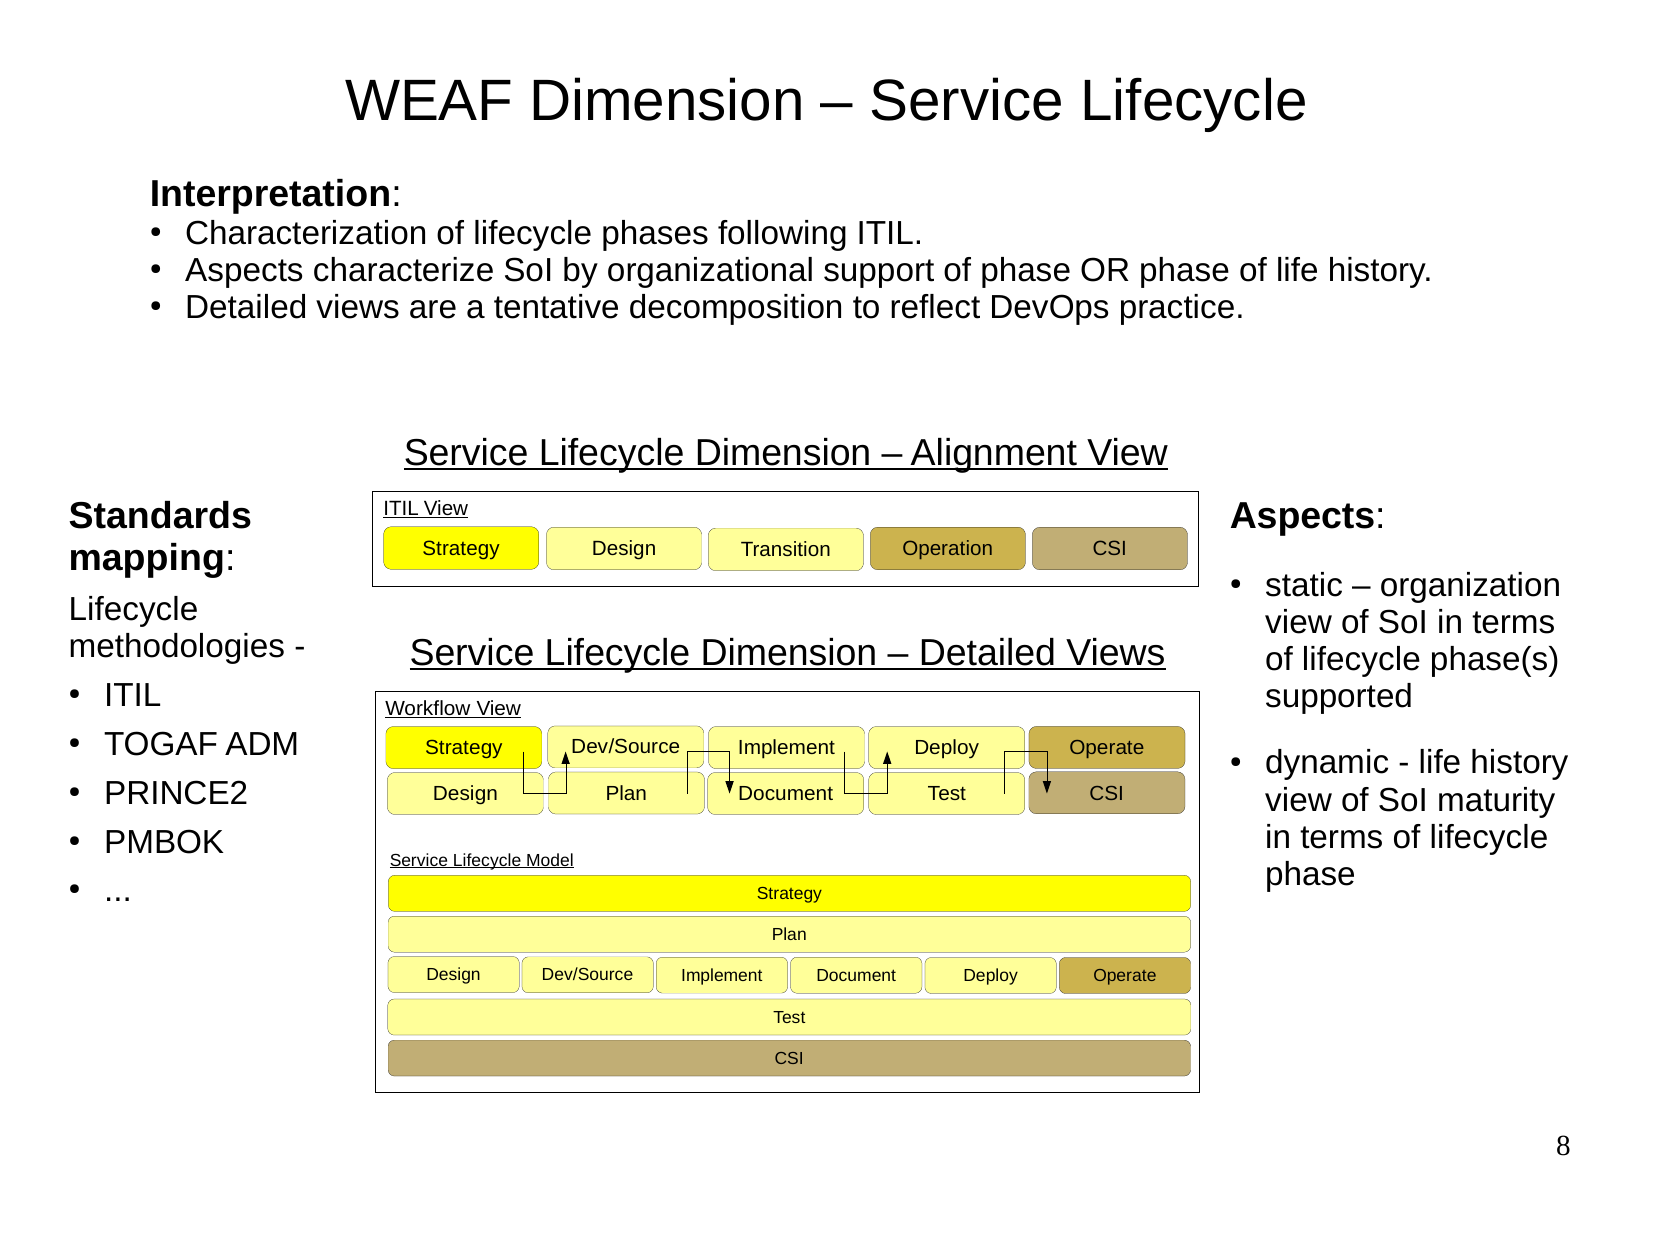

# WEAF Dimension – Service Lifecycle
Interpretation:
Characterization of lifecycle phases following ITIL.
Aspects characterize SoI by organizational support of phase OR phase of life history.
Detailed views are a tentative decomposition to reflect DevOps practice.
Standards mapping:
Lifecycle methodologies -
ITIL
TOGAF ADM
PRINCE2
PMBOK
...
Aspects:
static – organization view of SoI in terms of lifecycle phase(s) supported
dynamic - life history view of SoI maturity in terms of lifecycle phase
Service Lifecycle Dimension – Alignment View
Service Lifecycle Dimension – Detailed Views
8